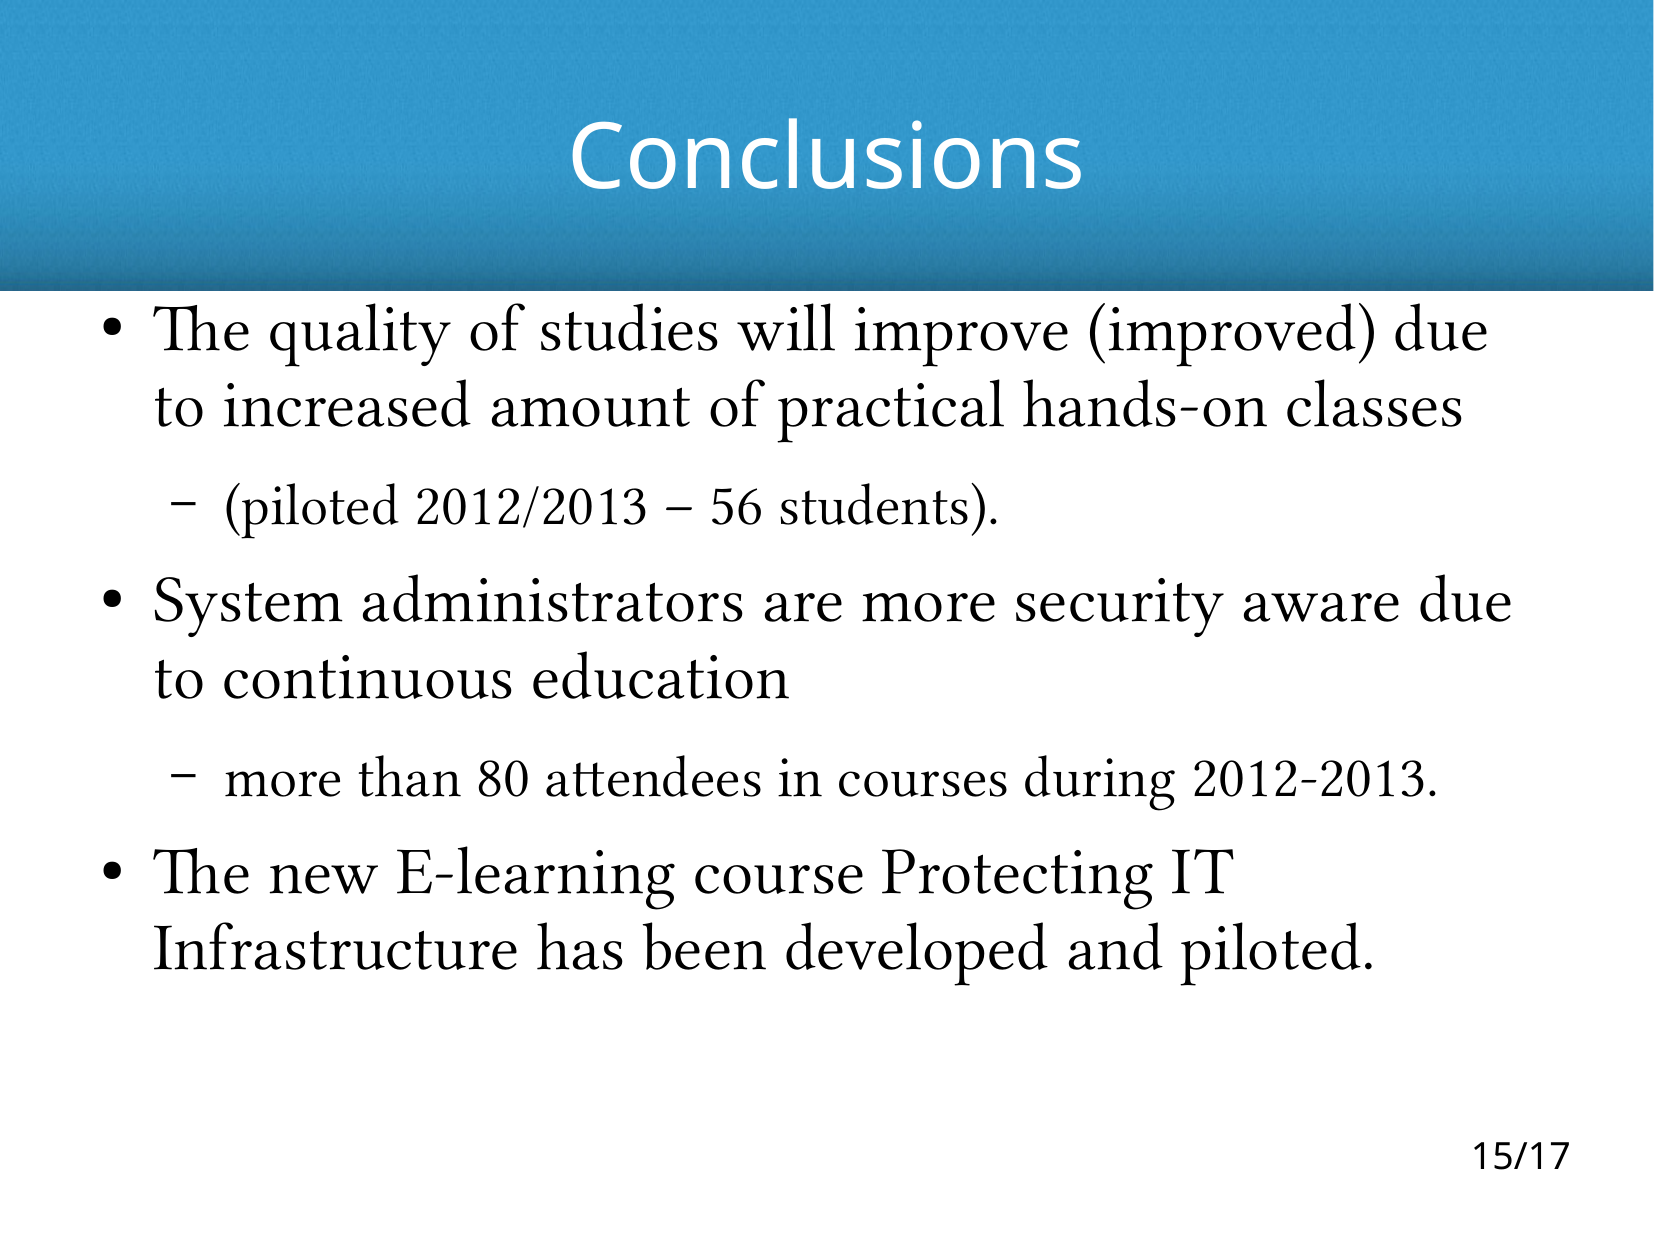

# Conclusions
The quality of studies will improve (improved) due to increased amount of practical hands-on classes
(piloted 2012/2013 – 56 students).
System administrators are more security aware due to continuous education
more than 80 attendees in courses during 2012-2013.
The new E-learning course Protecting IT Infrastructure has been developed and piloted.
15